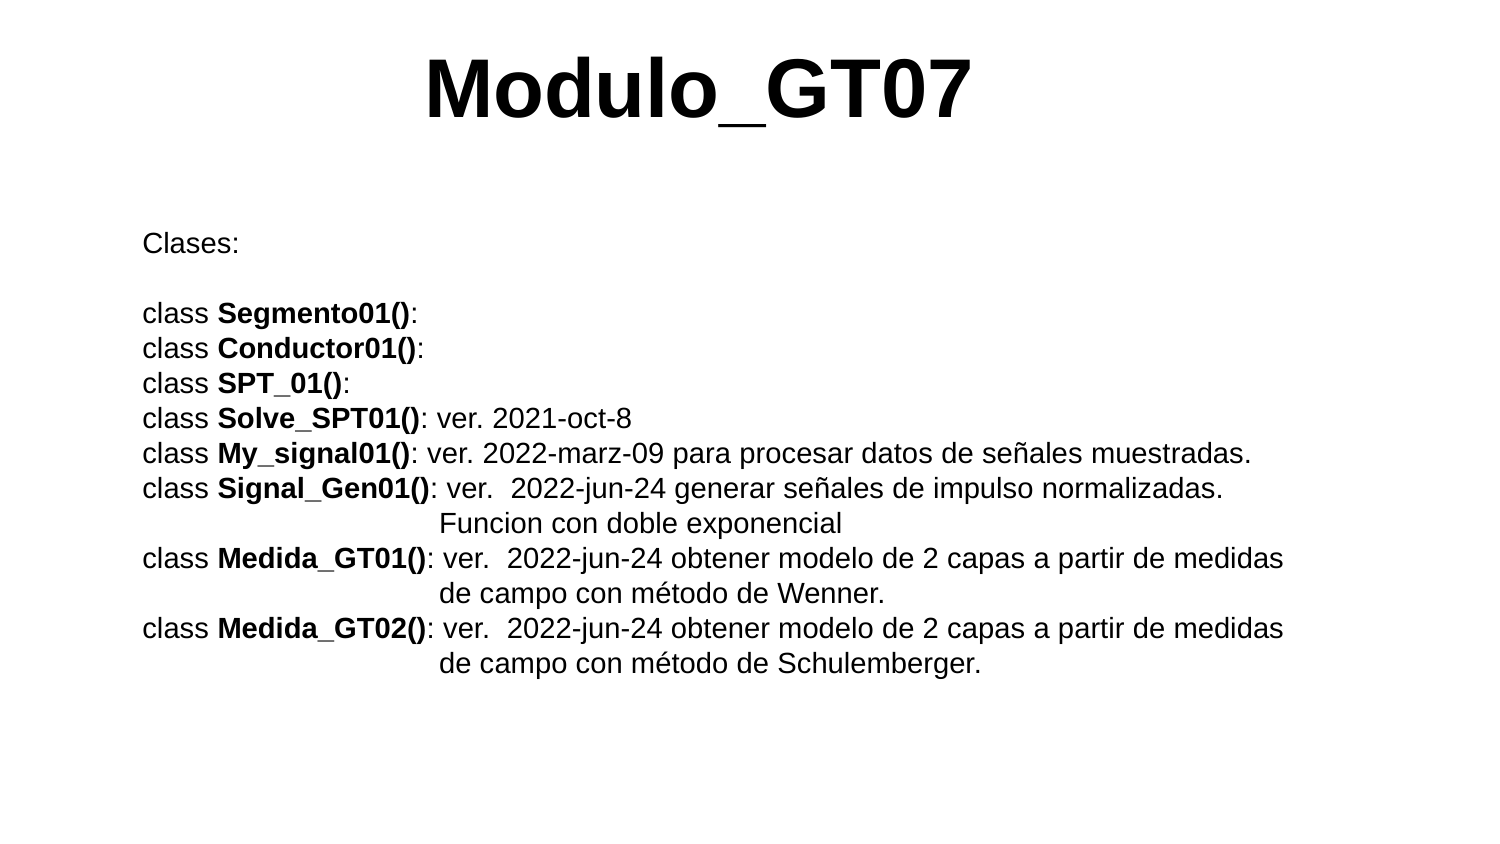

Modulo_GT07
Clases:
class Segmento01():
class Conductor01():
class SPT_01():
class Solve_SPT01(): ver. 2021-oct-8
class My_signal01(): ver. 2022-marz-09 para procesar datos de señales muestradas.
class Signal_Gen01(): ver. 2022-jun-24 generar señales de impulso normalizadas.
 Funcion con doble exponencial
class Medida_GT01(): ver. 2022-jun-24 obtener modelo de 2 capas a partir de medidas
 de campo con método de Wenner.
class Medida_GT02(): ver. 2022-jun-24 obtener modelo de 2 capas a partir de medidas
 de campo con método de Schulemberger.